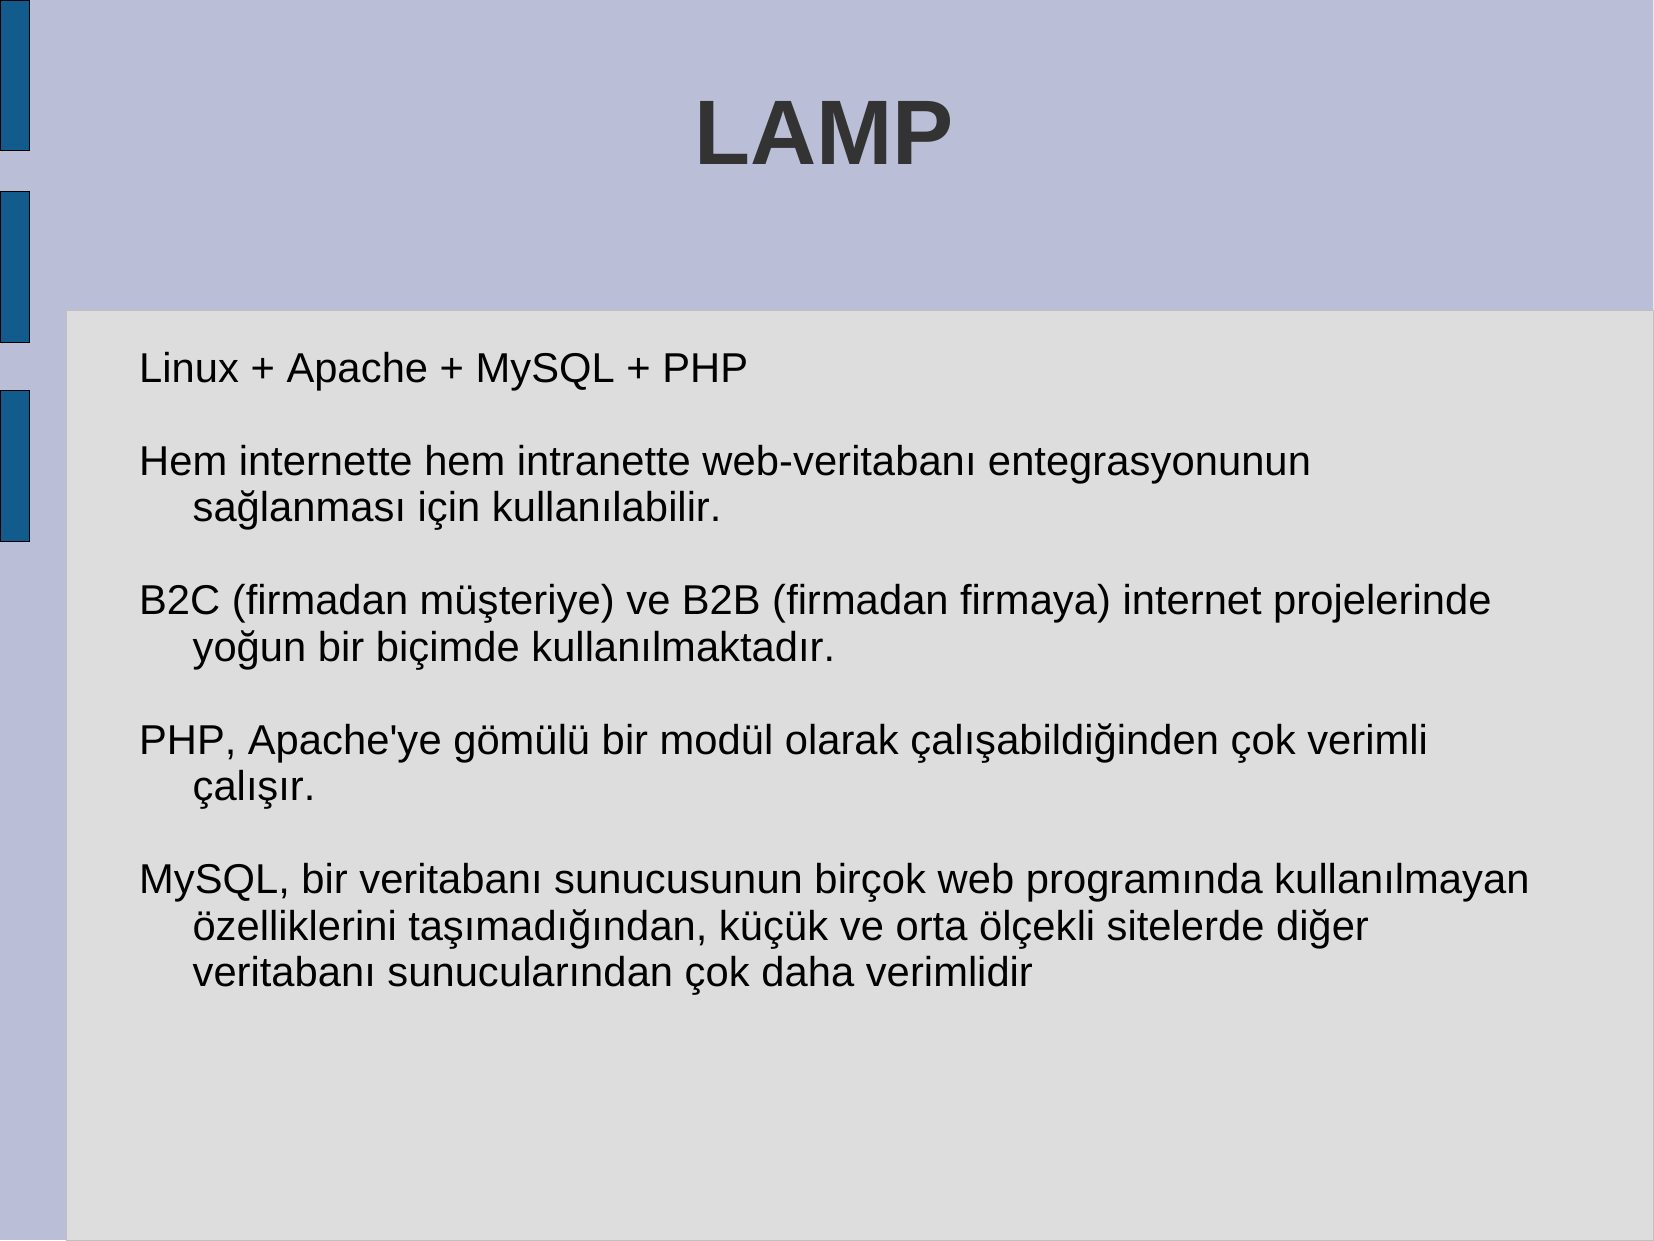

# LAMP
Linux + Apache + MySQL + PHP
Hem internette hem intranette web-veritabanı entegrasyonunun sağlanması için kullanılabilir.
B2C (firmadan müşteriye) ve B2B (firmadan firmaya) internet projelerinde yoğun bir biçimde kullanılmaktadır.
PHP, Apache'ye gömülü bir modül olarak çalışabildiğinden çok verimli çalışır.
MySQL, bir veritabanı sunucusunun birçok web programında kullanılmayan özelliklerini taşımadığından, küçük ve orta ölçekli sitelerde diğer veritabanı sunucularından çok daha verimlidir